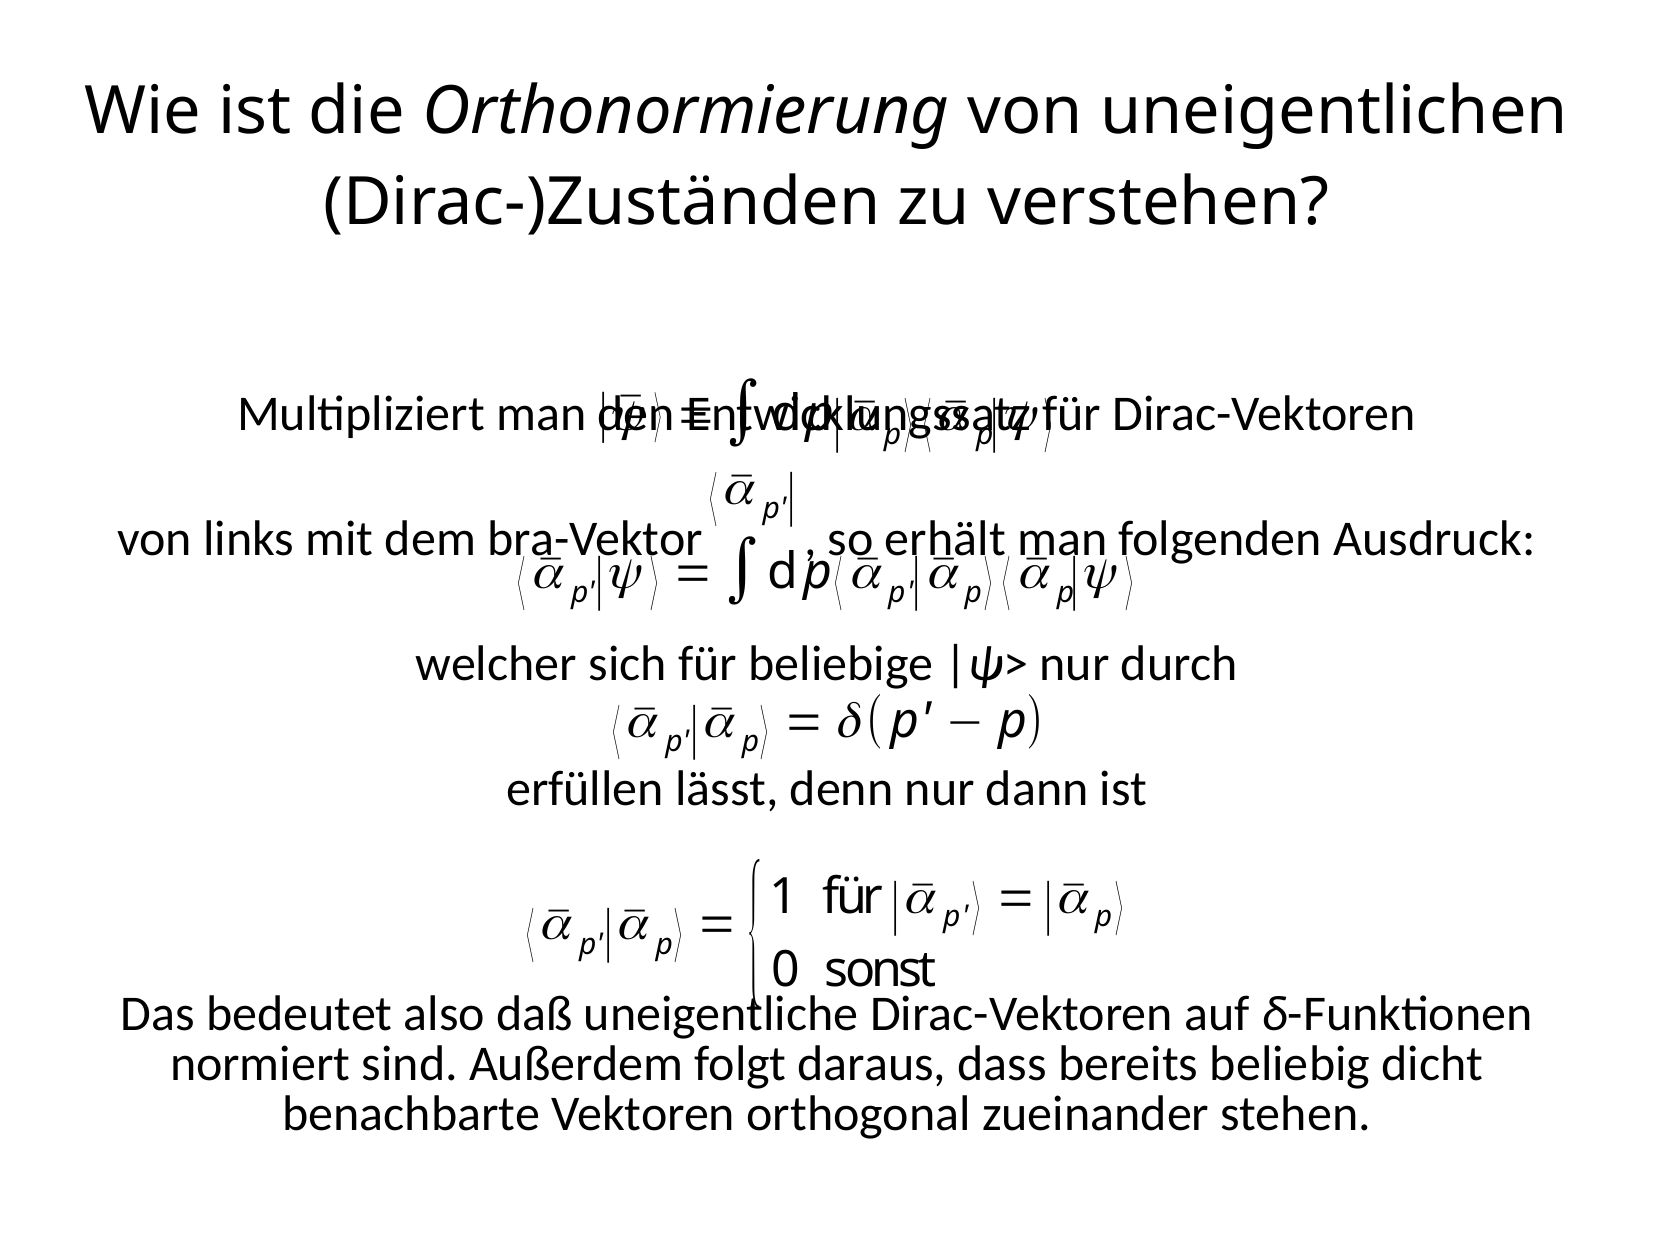

# Wie ist die Orthonormierung von uneigentlichen (Dirac-)Zuständen zu verstehen?
Multipliziert man den Entwicklungssatz für Dirac-Vektoren
von links mit dem bra-Vektor 	 , so erhält man folgenden Ausdruck:
welcher sich für beliebige |ψ> nur durch
erfüllen lässt, denn nur dann ist
Das bedeutet also daß uneigentliche Dirac-Vektoren auf δ-Funktionen normiert sind. Außerdem folgt daraus, dass bereits beliebig dicht benachbarte Vektoren orthogonal zueinander stehen.